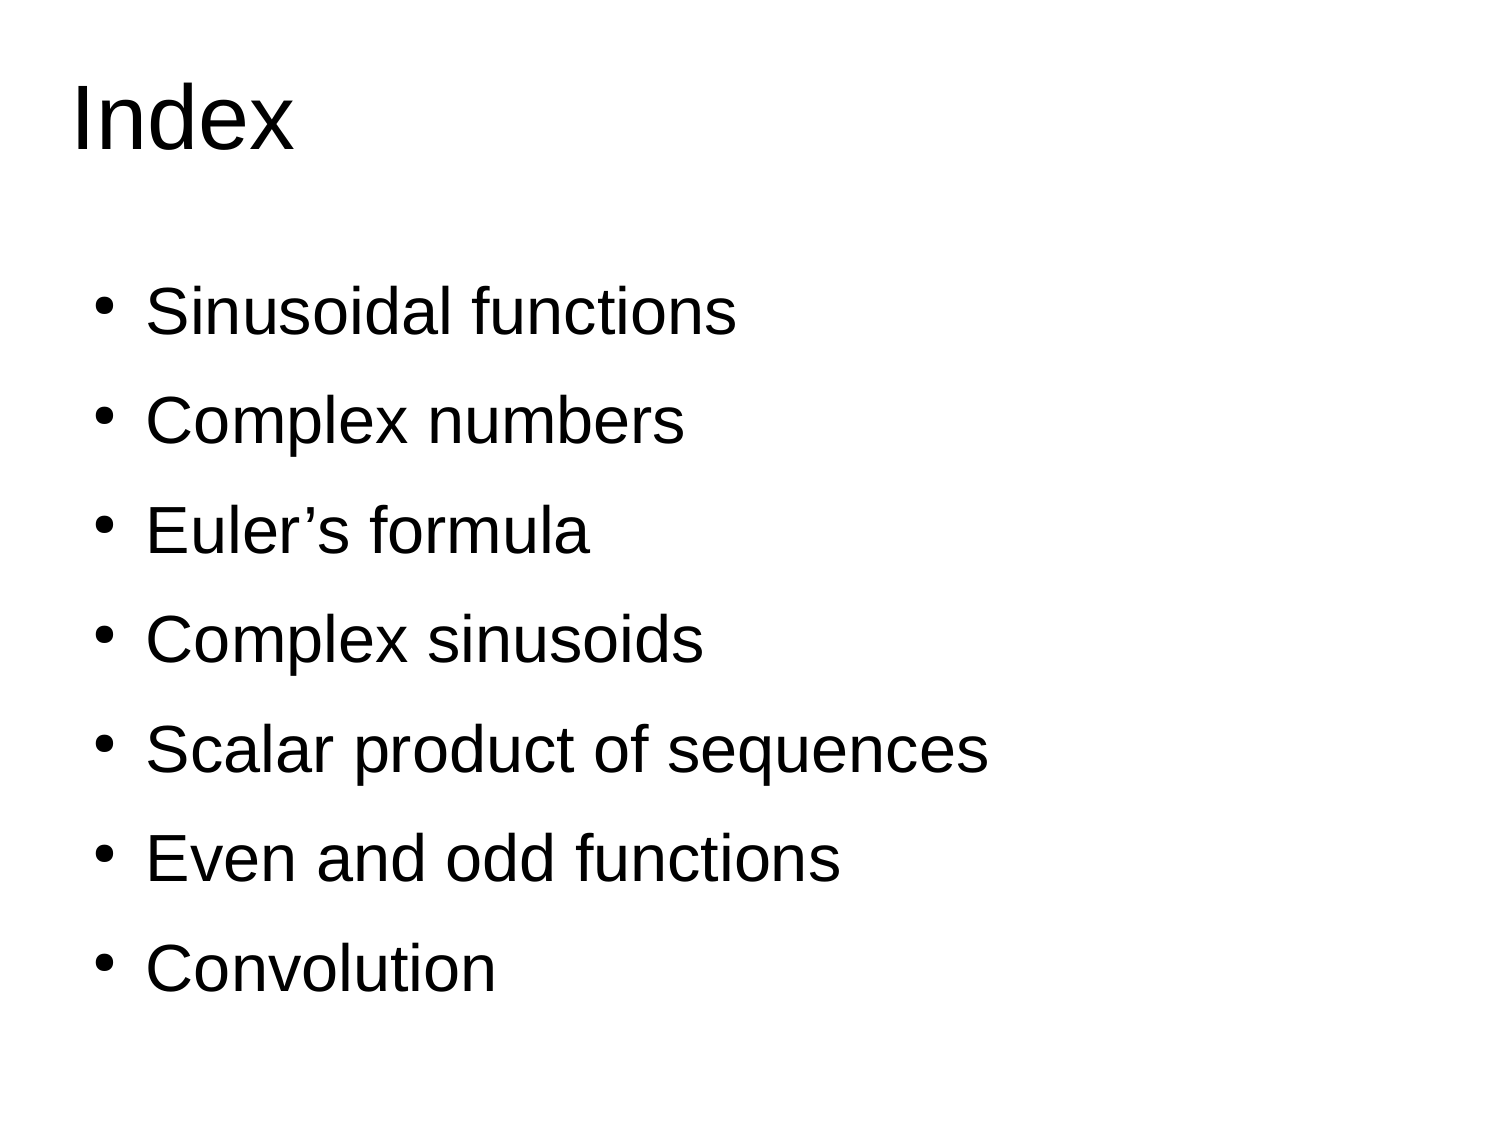

# Index
Sinusoidal functions
Complex numbers
Euler’s formula
Complex sinusoids
Scalar product of sequences
Even and odd functions
Convolution